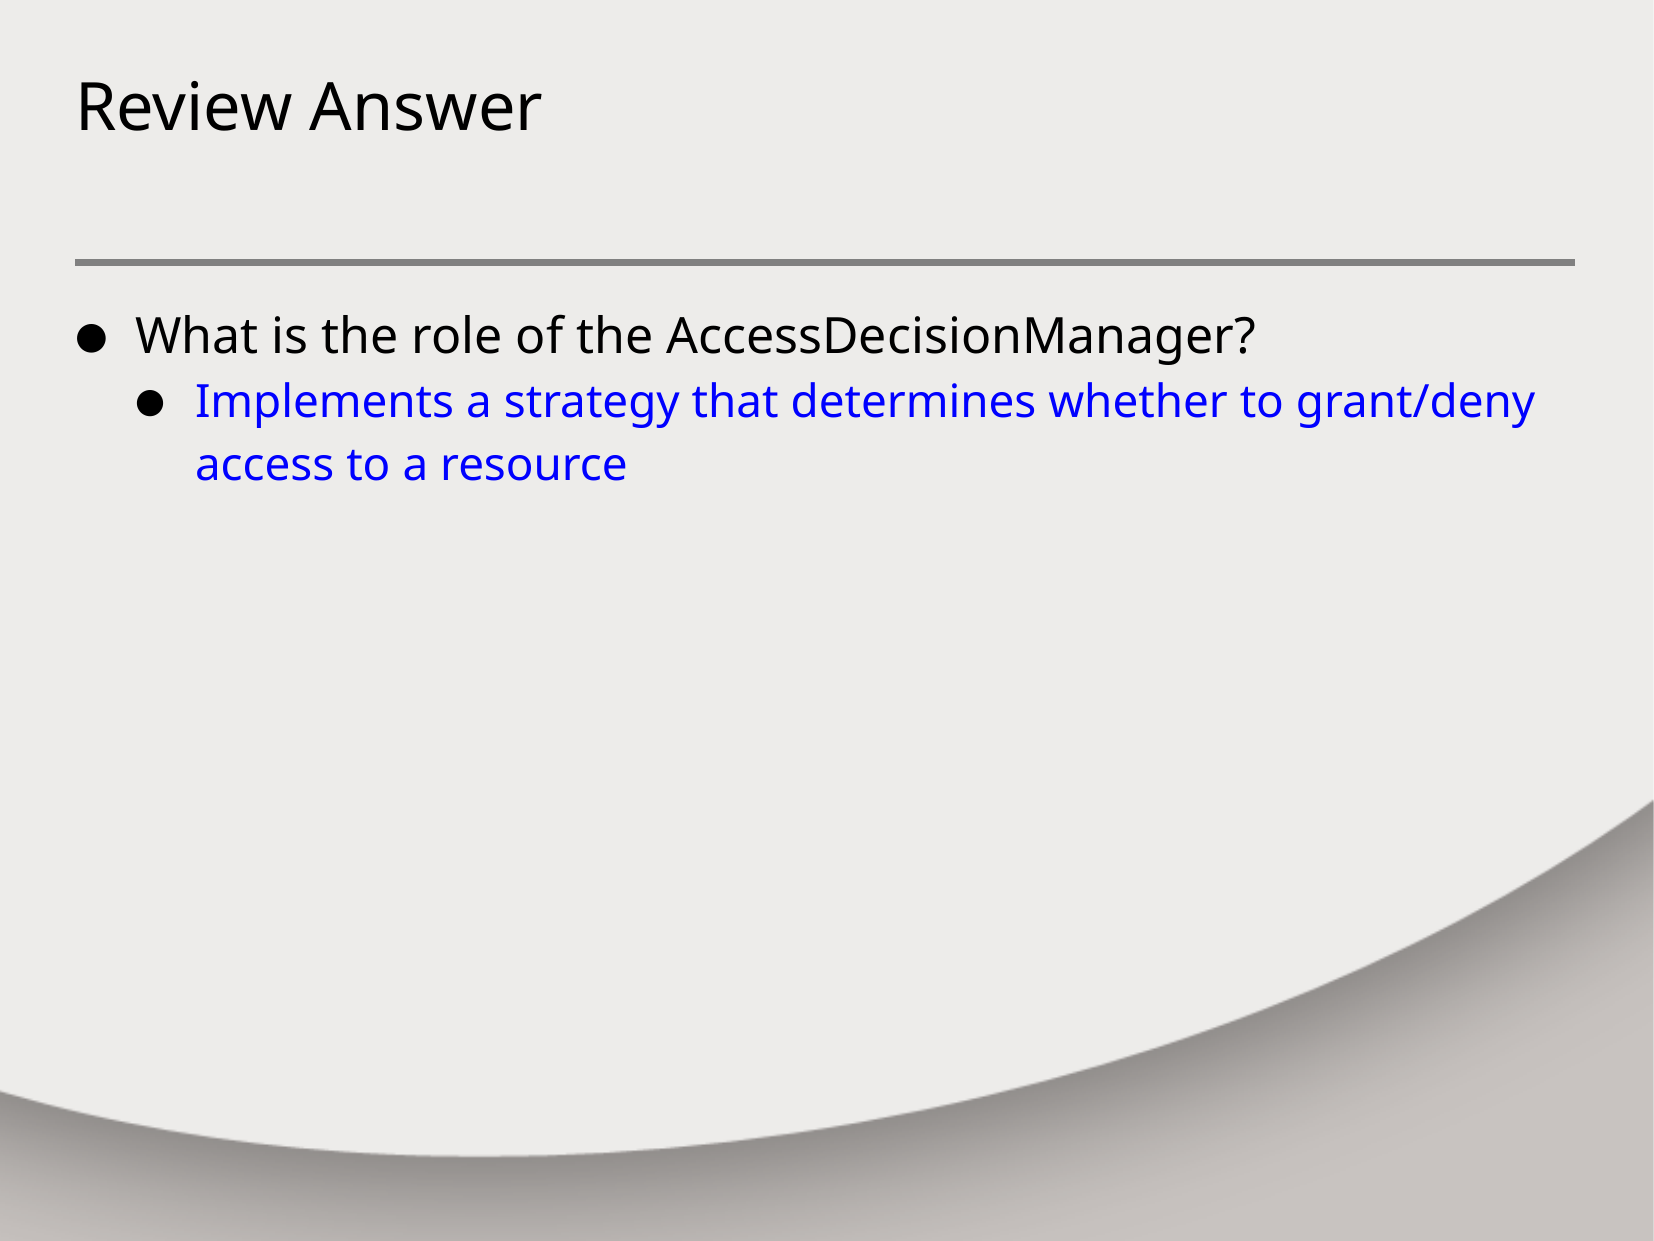

# Review Answer
What is the role of the AccessDecisionManager?
Implements a strategy that determines whether to grant/deny access to a resource